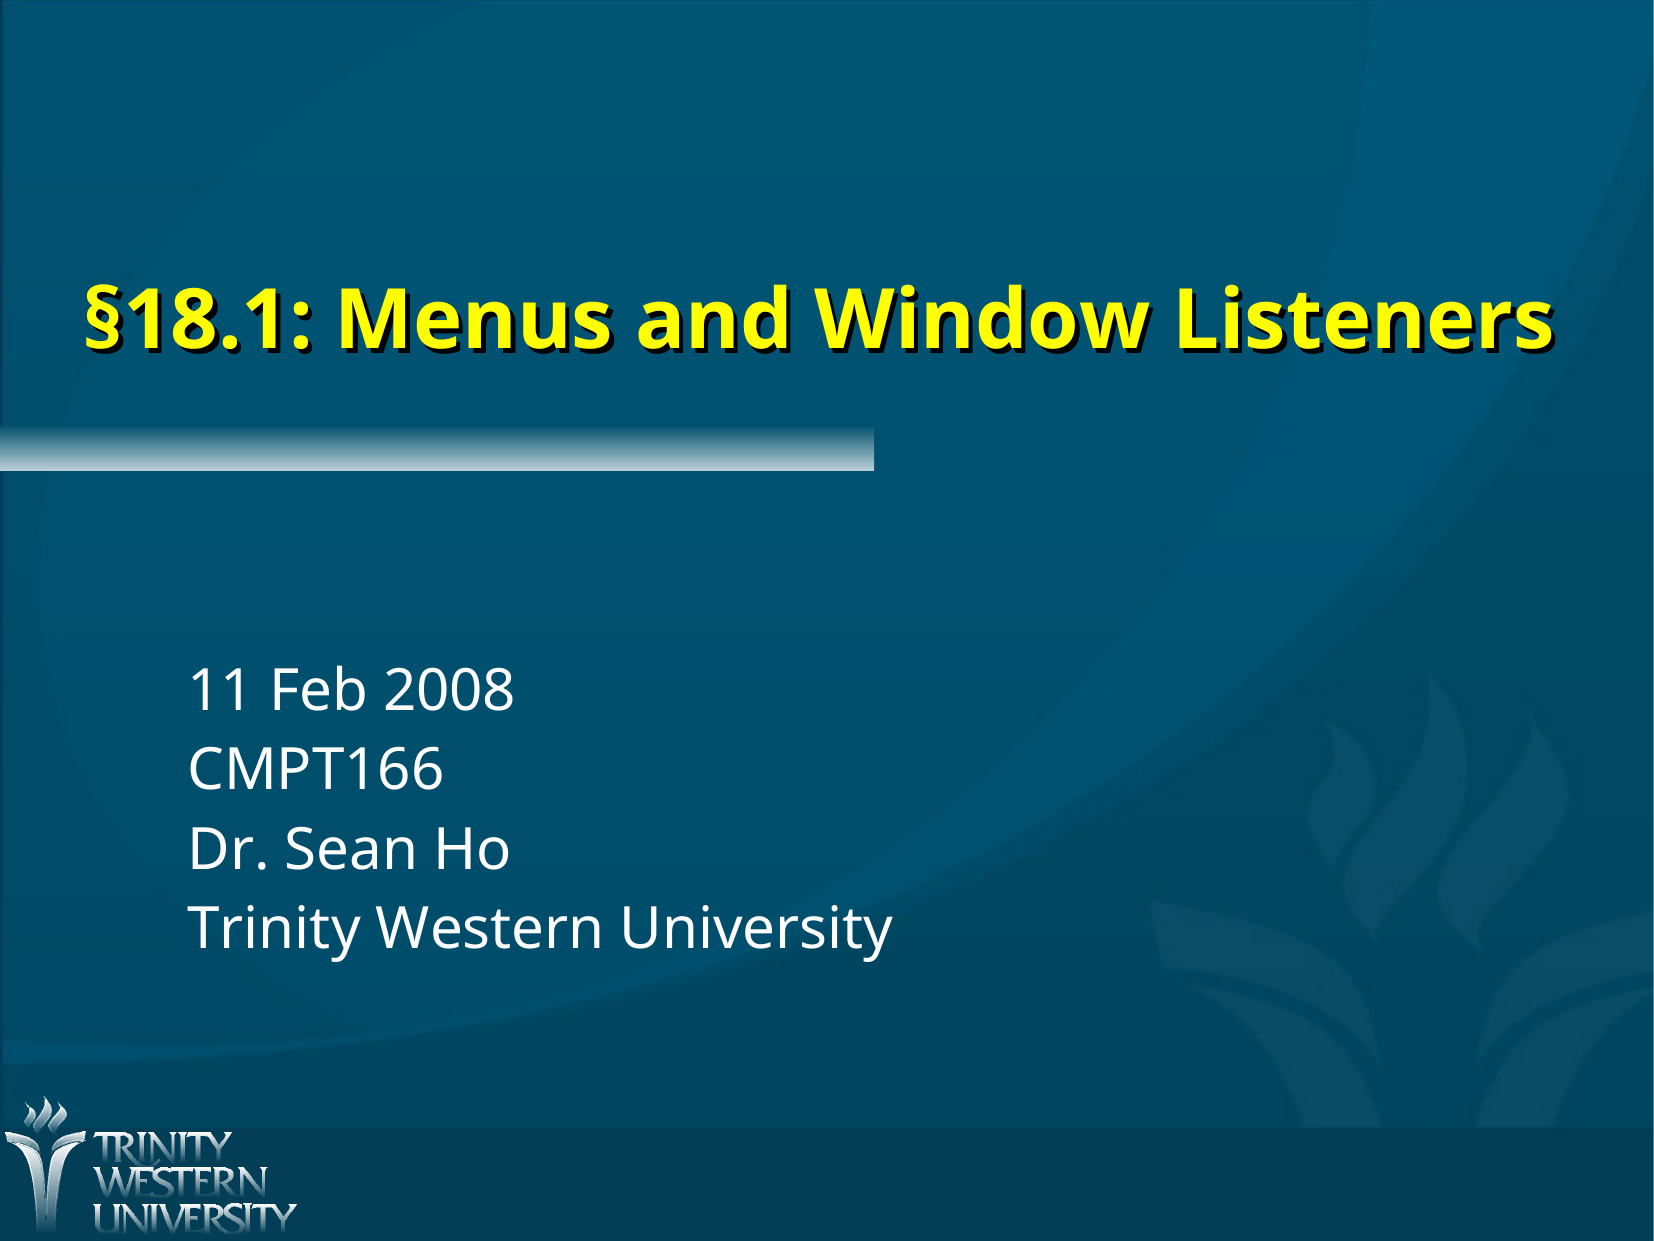

# §18.1: Menus and Window Listeners
11 Feb 2008
CMPT166
Dr. Sean Ho
Trinity Western University